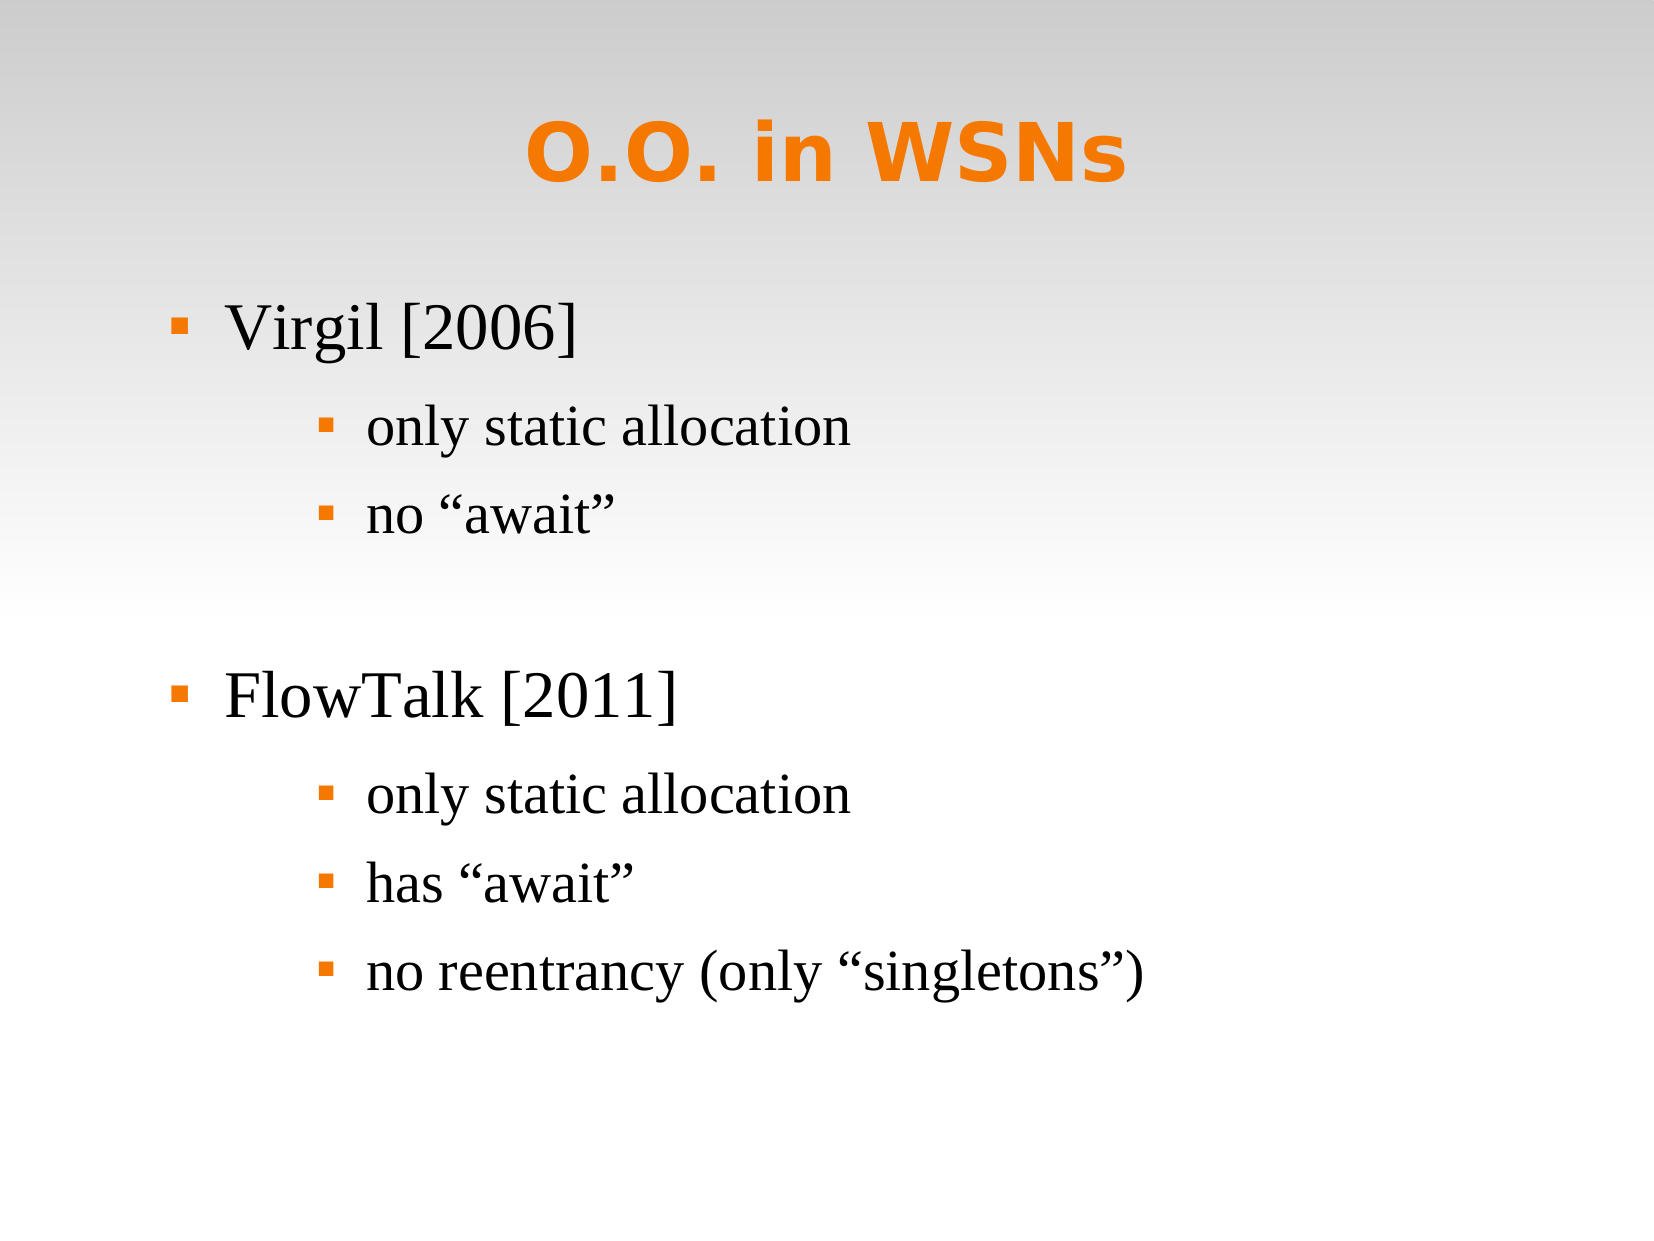

# O.O. in WSNs
Virgil [2006]
only static allocation
no “await”
FlowTalk [2011]
only static allocation
has “await”
no reentrancy (only “singletons”)